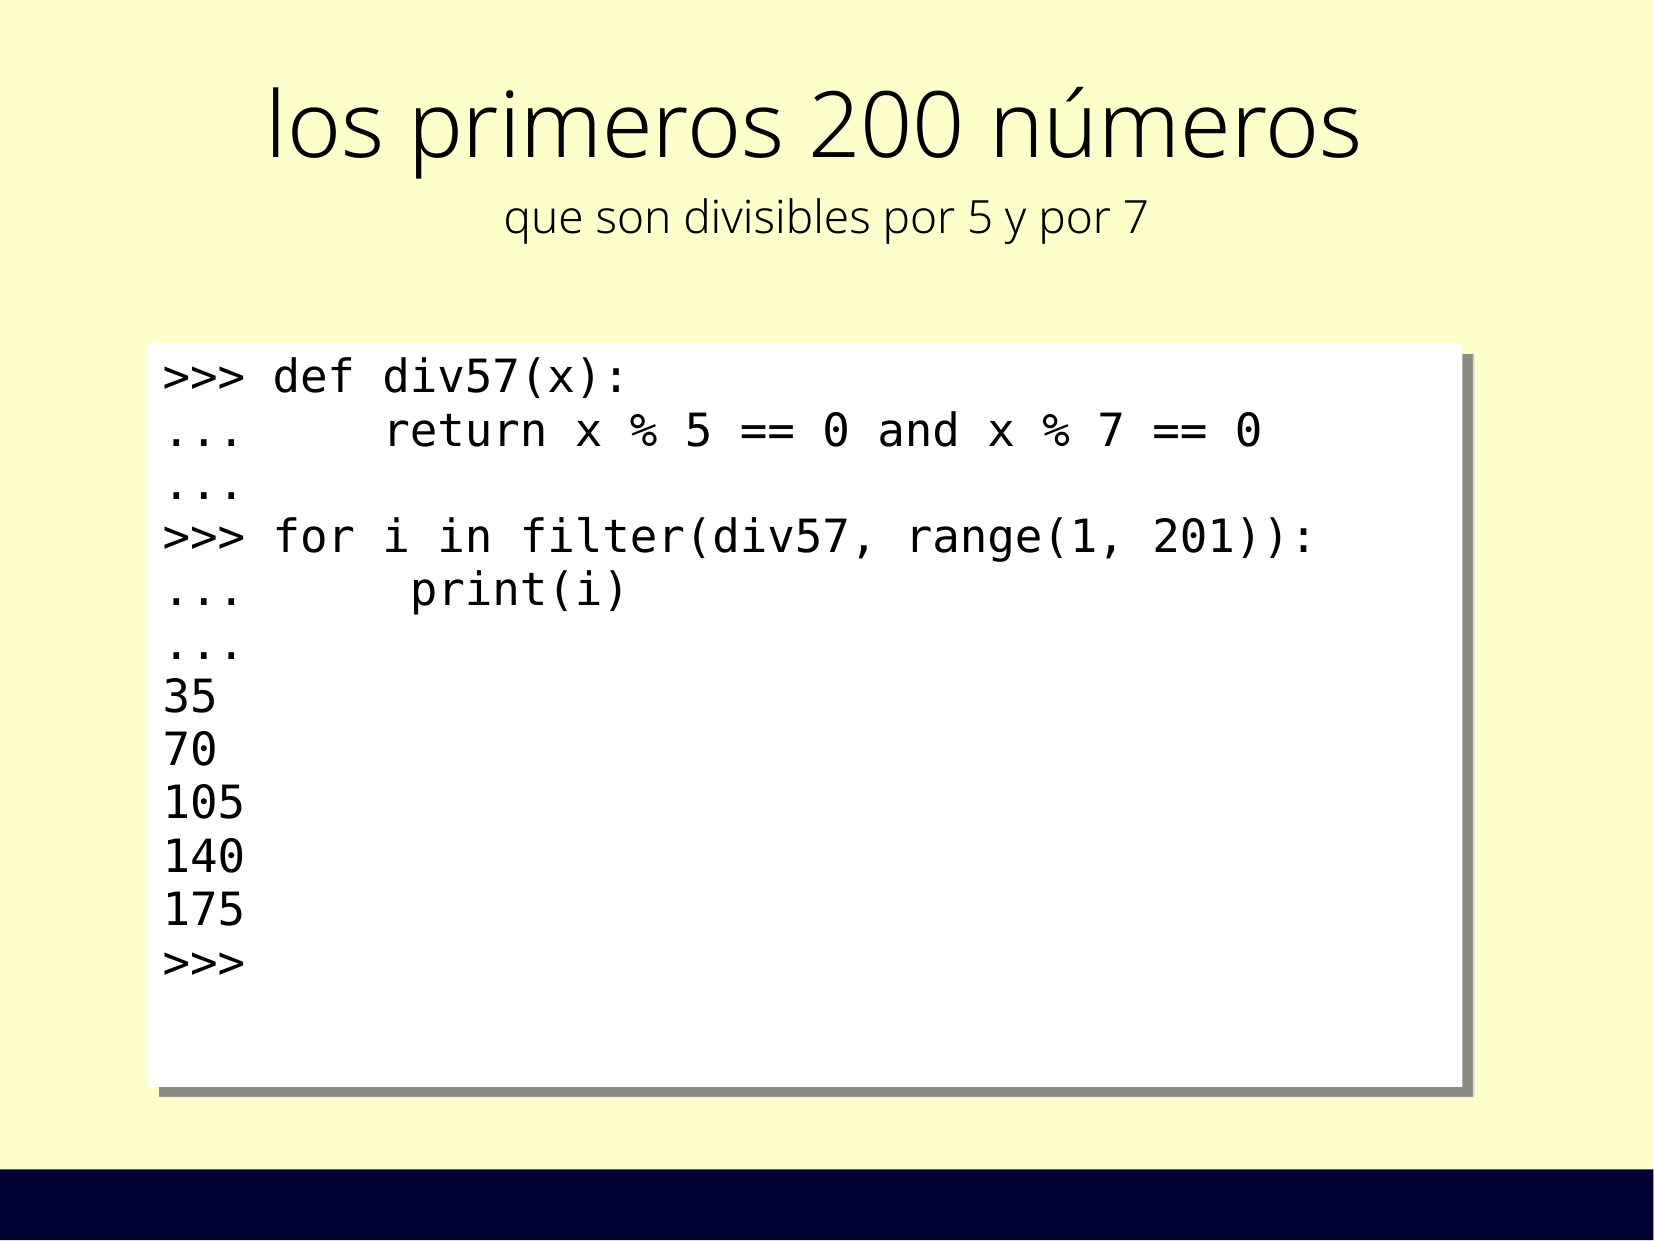

# los primeros 200 números que son divisibles por 5 y por 7
>>> def div57(x):
... return x % 5 == 0 and x % 7 == 0
...
>>> for i in filter(div57, range(1, 201)):
... print(i)
...
35
70
105
140
175
>>>